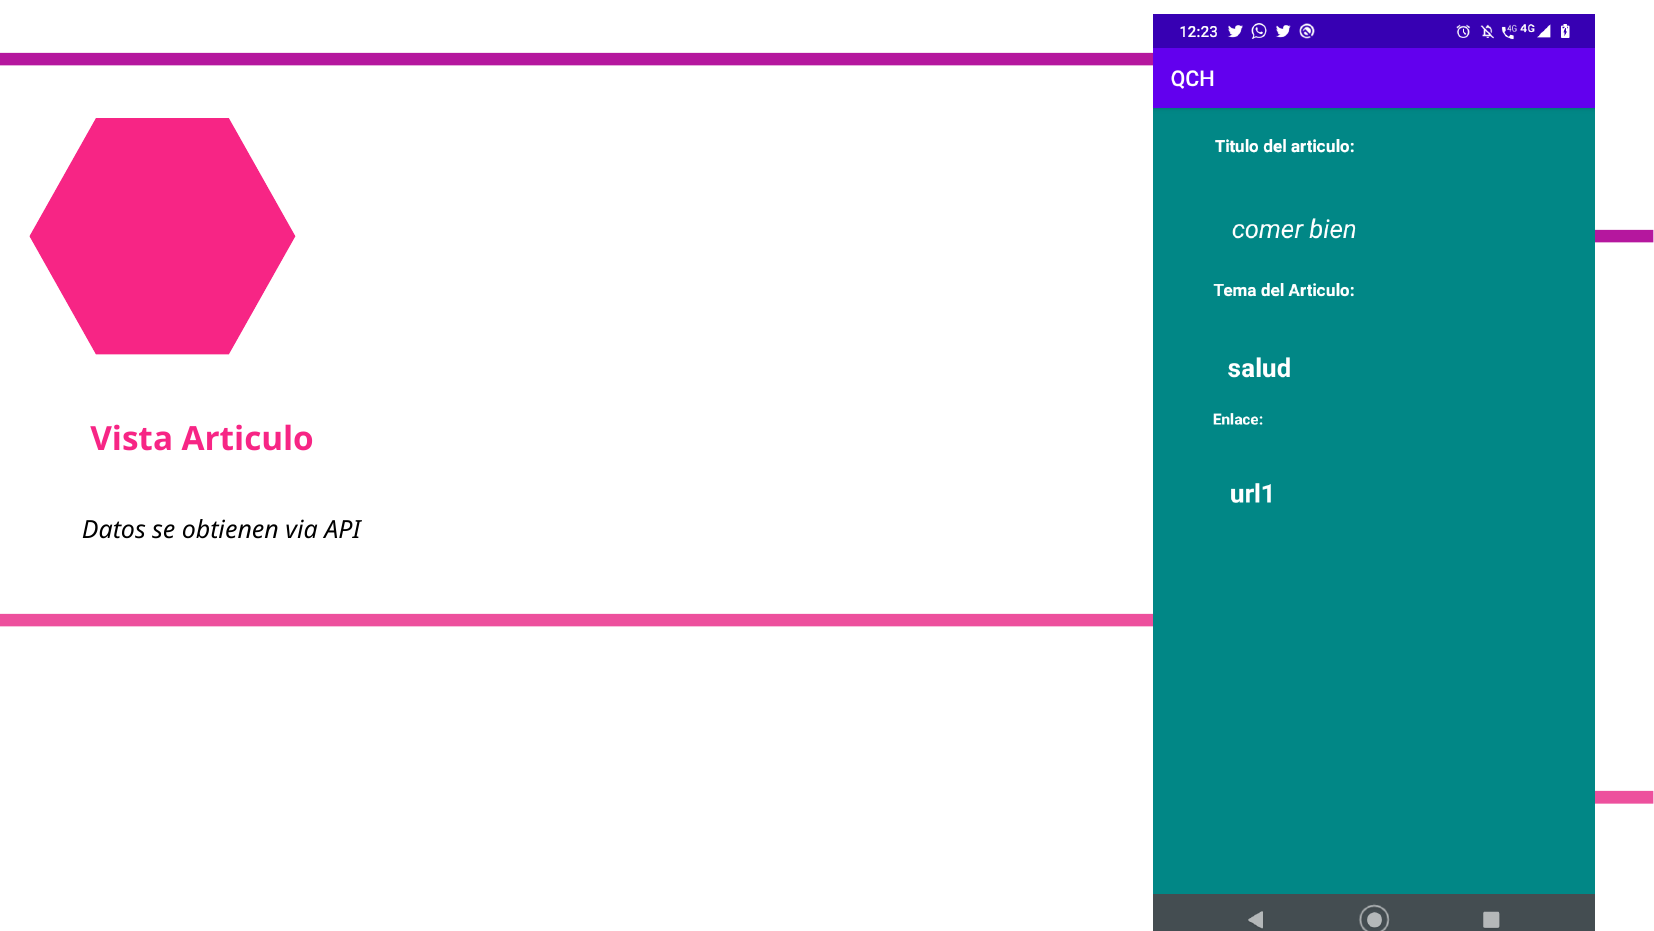

Vista Articulo
Datos se obtienen via API